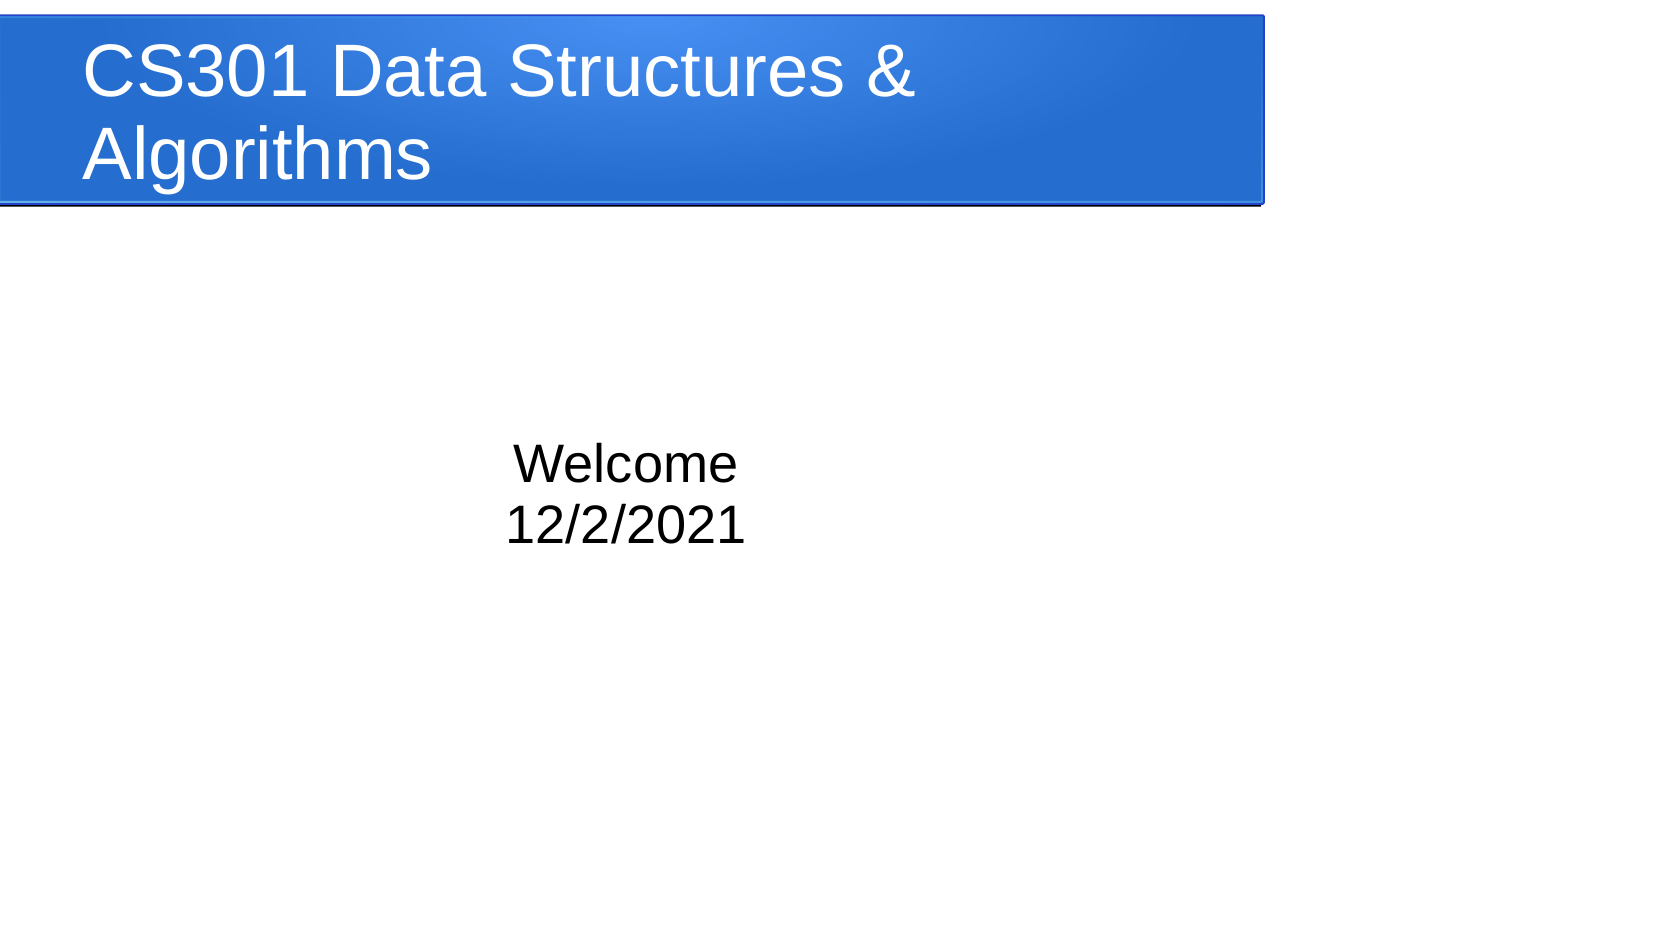

# CS301 Data Structures & Algorithms
Welcome
12/2/2021